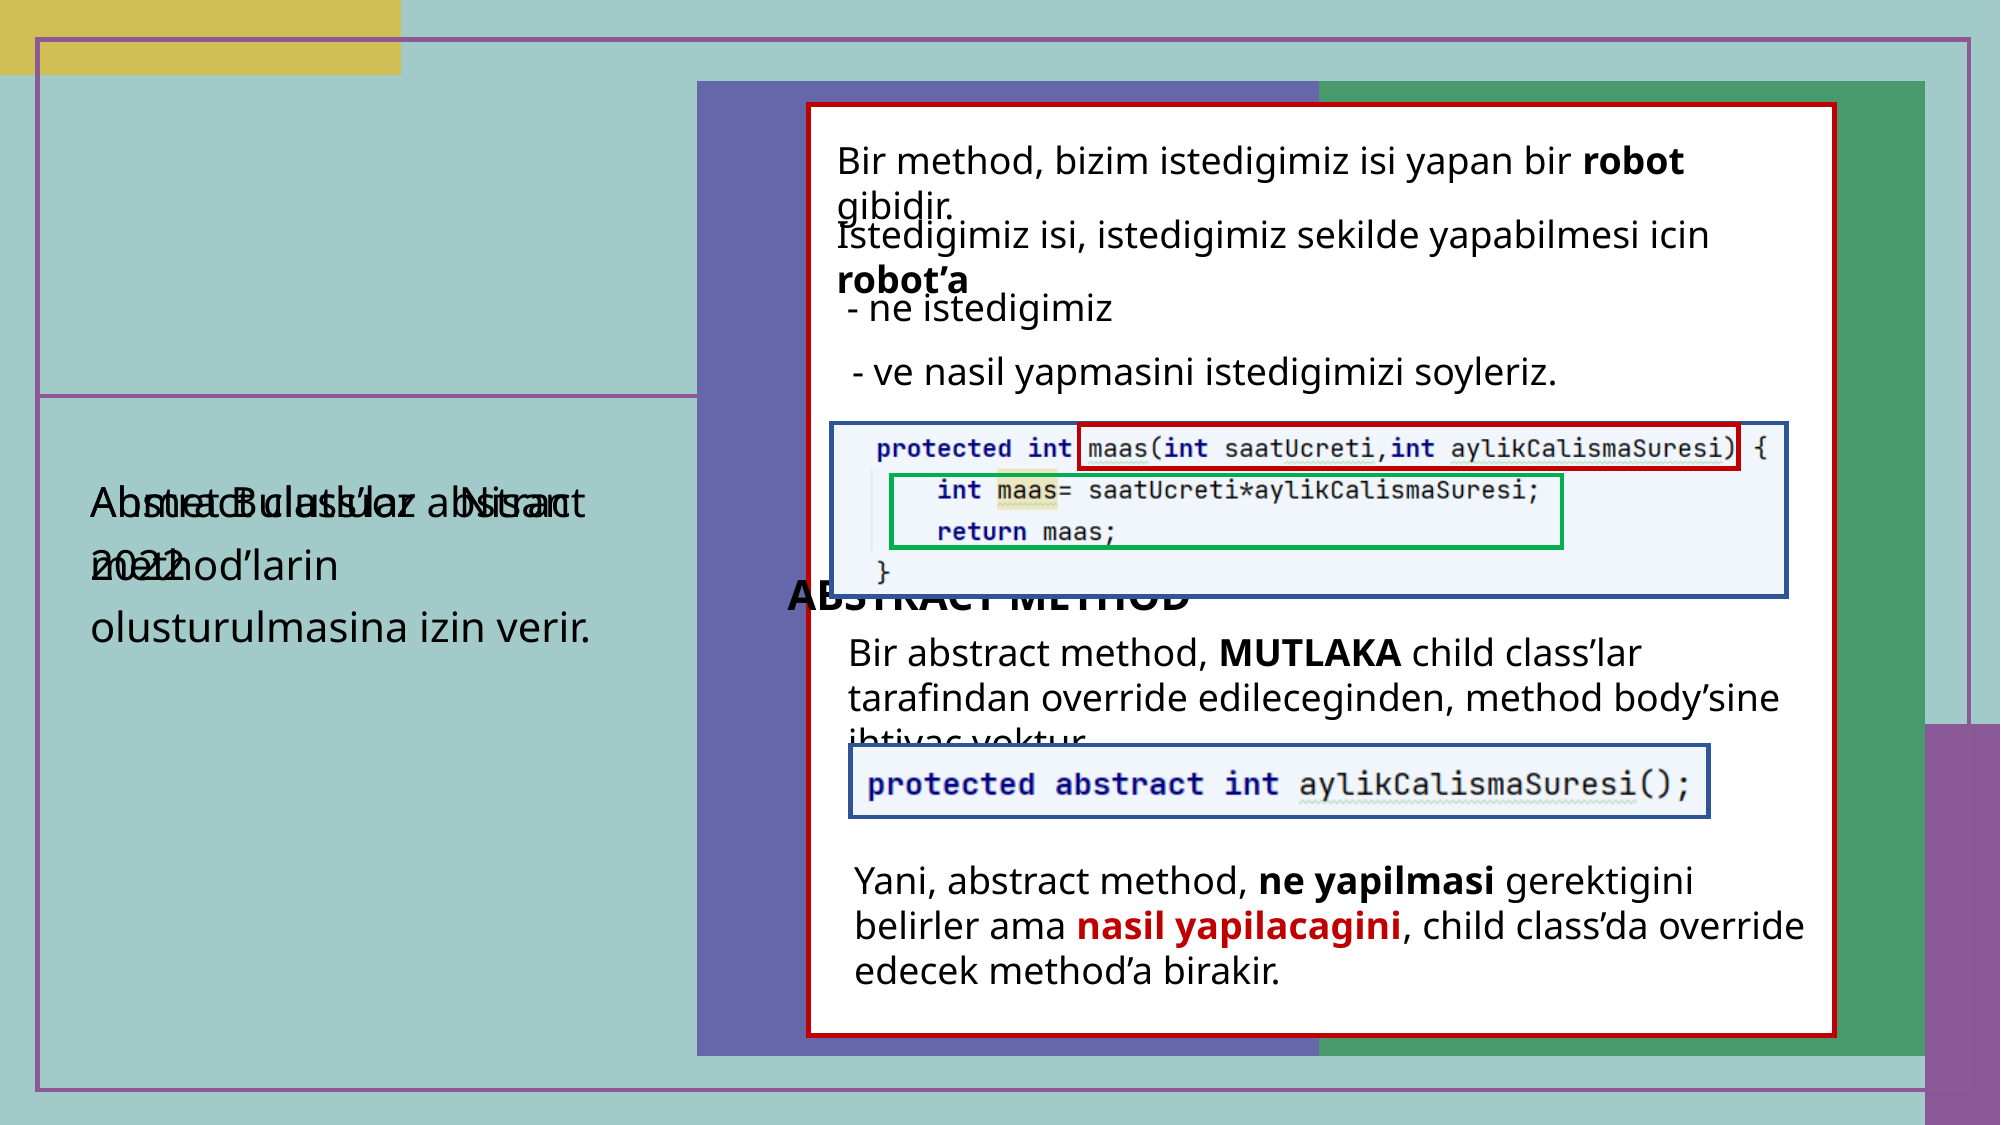

Bir method, bizim istedigimiz isi yapan bir robot gibidir.
Abstract method
Istedigimiz isi, istedigimiz sekilde yapabilmesi icin robot’a
- ne istedigimiz
- ve nasil yapmasini istedigimizi soyleriz.
# Abstract class’lar abstract method’larin olusturulmasina izin verir.
Ahmet Bulutluoz Nisan 2022
Bir abstract method, MUTLAKA child class’lar tarafindan override edileceginden, method body’sine ihtiyac yoktur.
Yani, abstract method, ne yapilmasi gerektigini belirler ama nasil yapilacagini, child class’da override edecek method’a birakir.